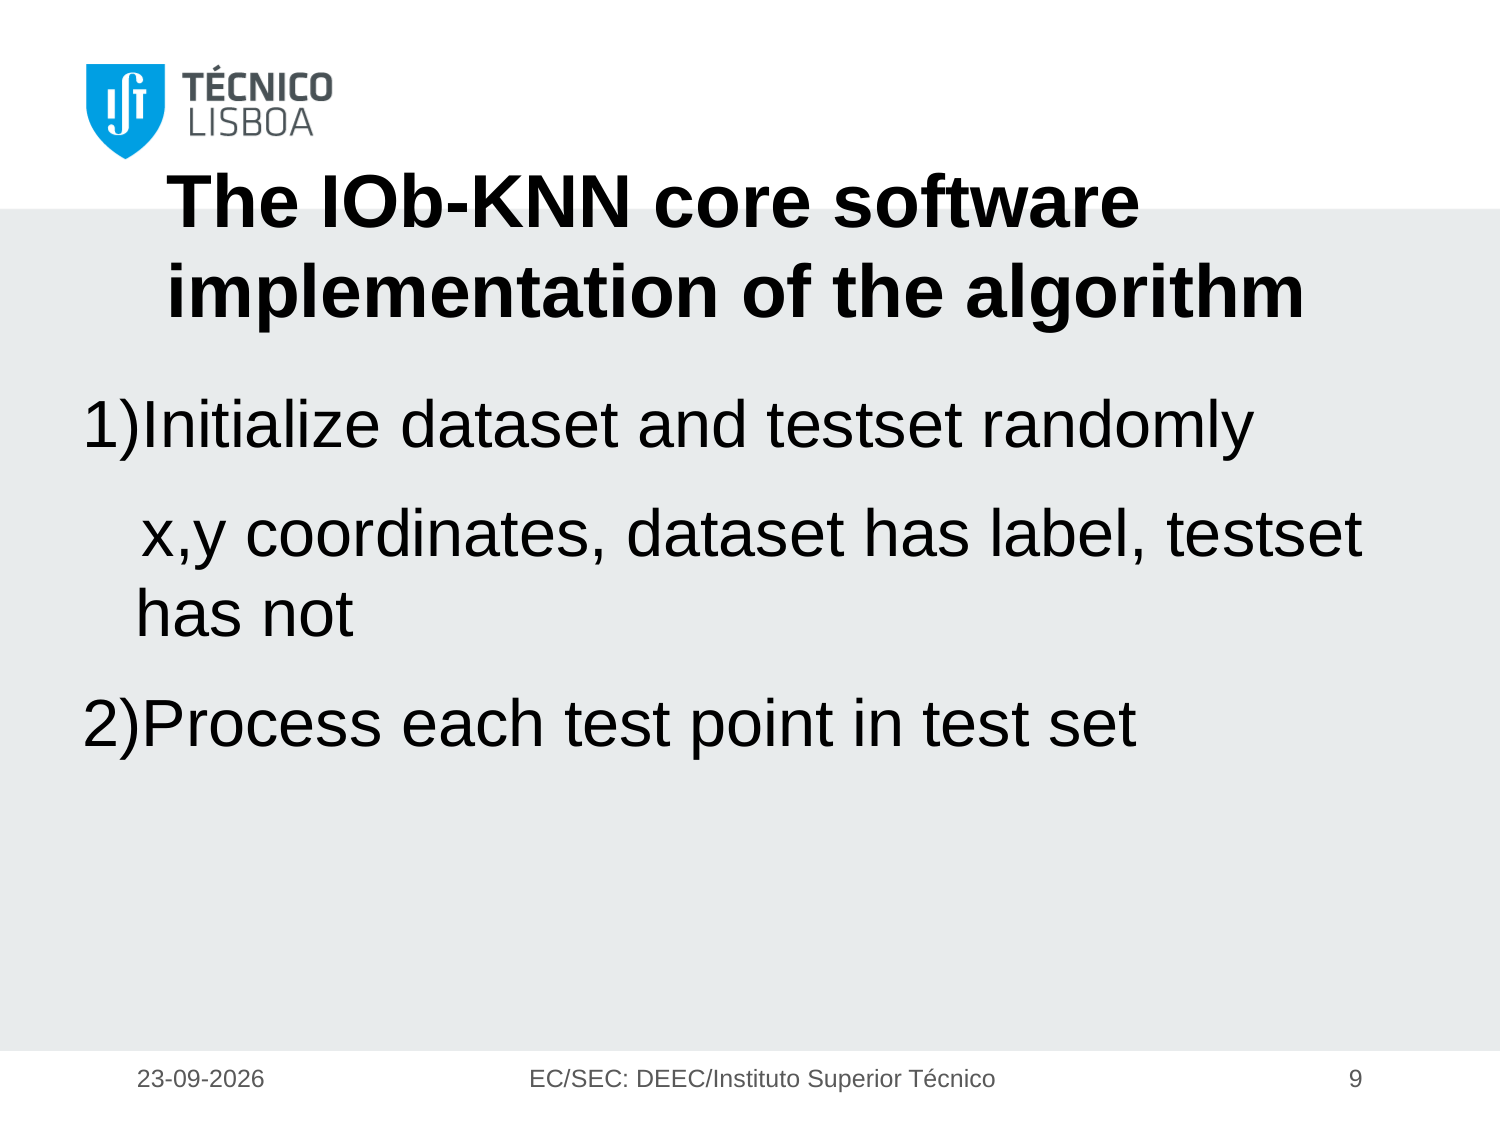

# The IOb-KNN core software implementation of the algorithm
Initialize dataset and testset randomly
x,y coordinates, dataset has label, testset has not
Process each test point in test set
EC/SEC: DEEC/Instituto Superior Técnico